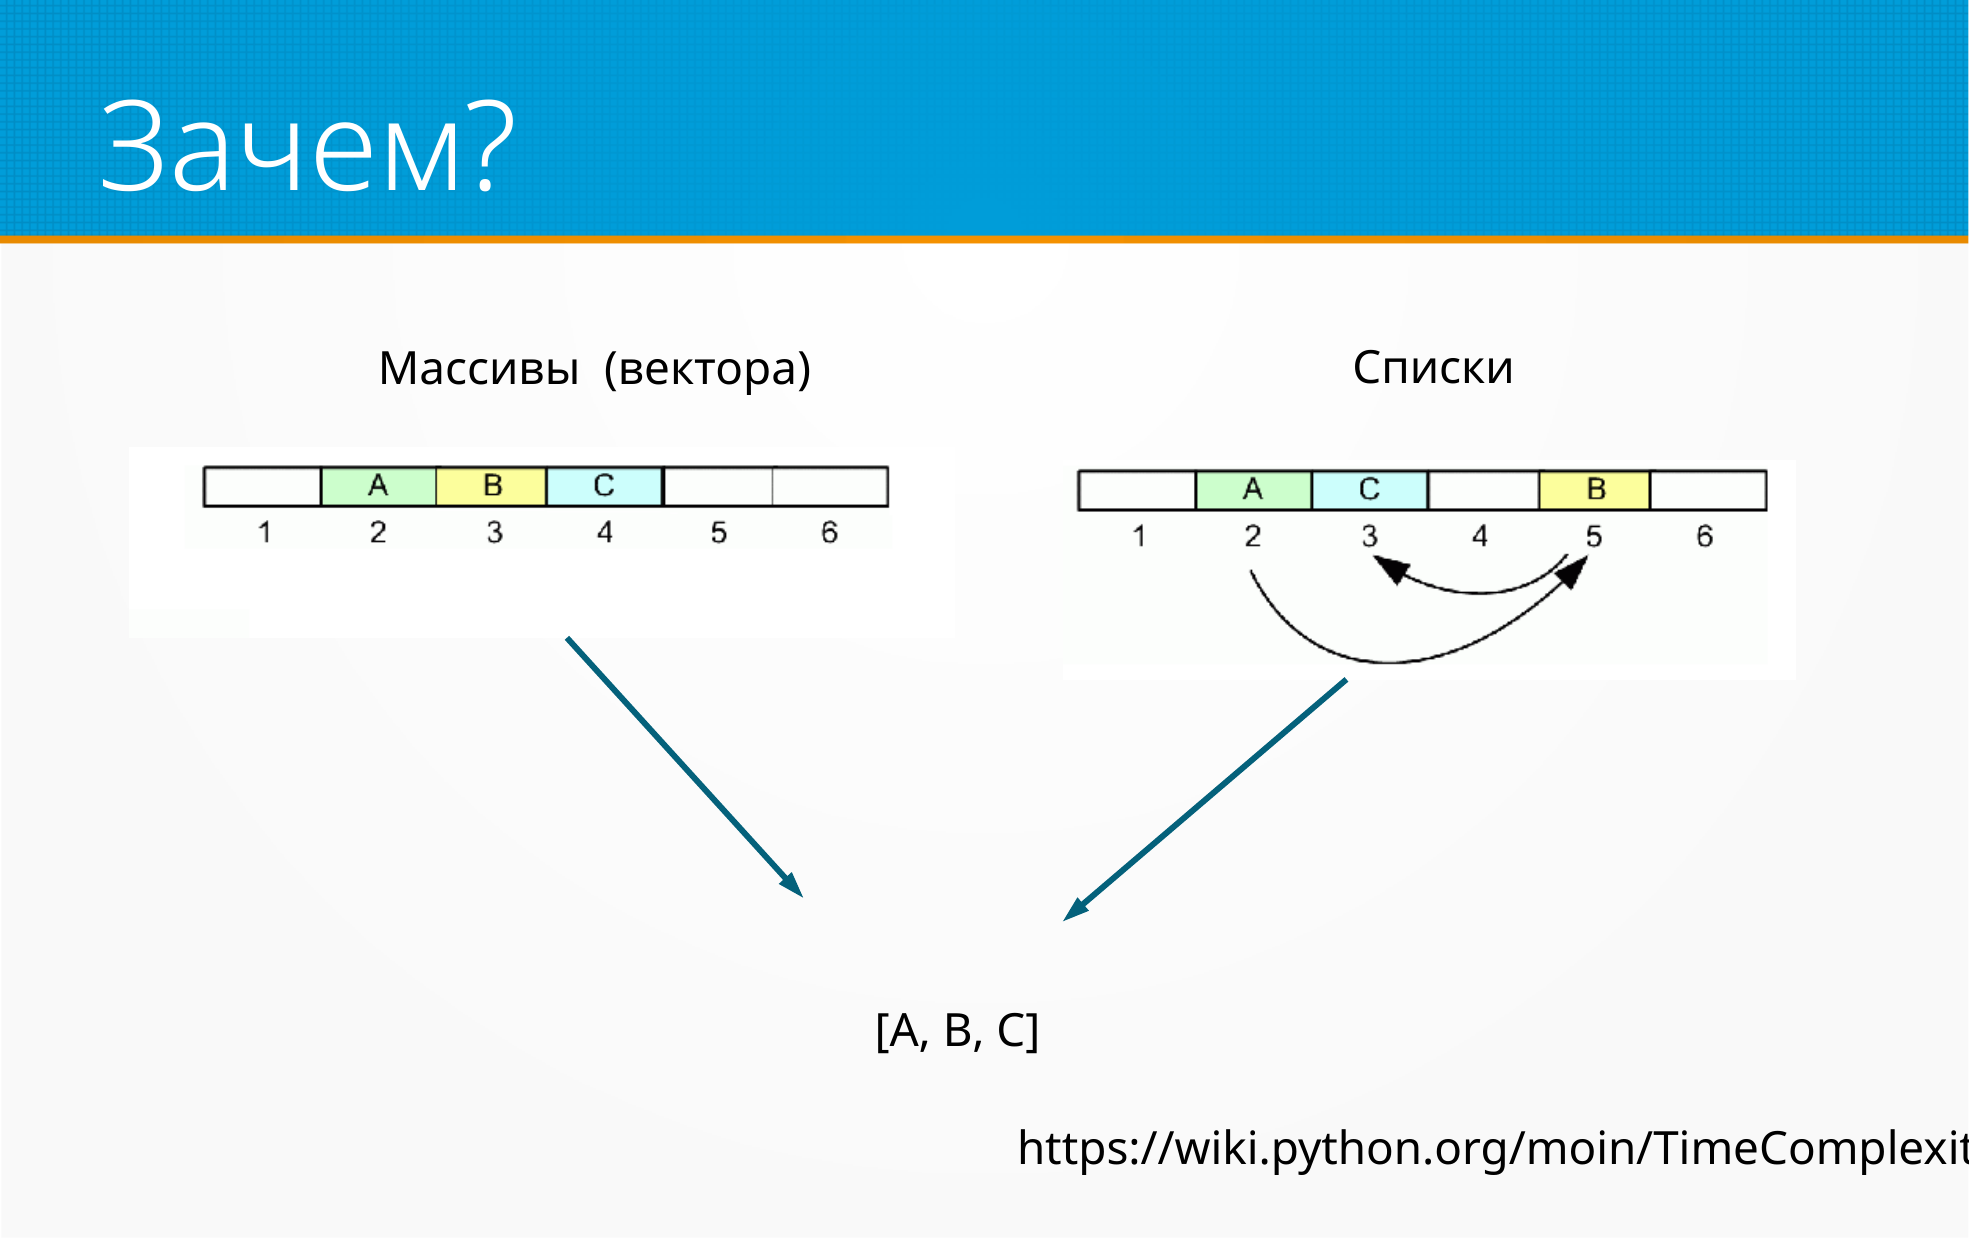

# Зачем?
Списки
Массивы (вектора)
[A, B, C]
https://wiki.python.org/moin/TimeComplexity